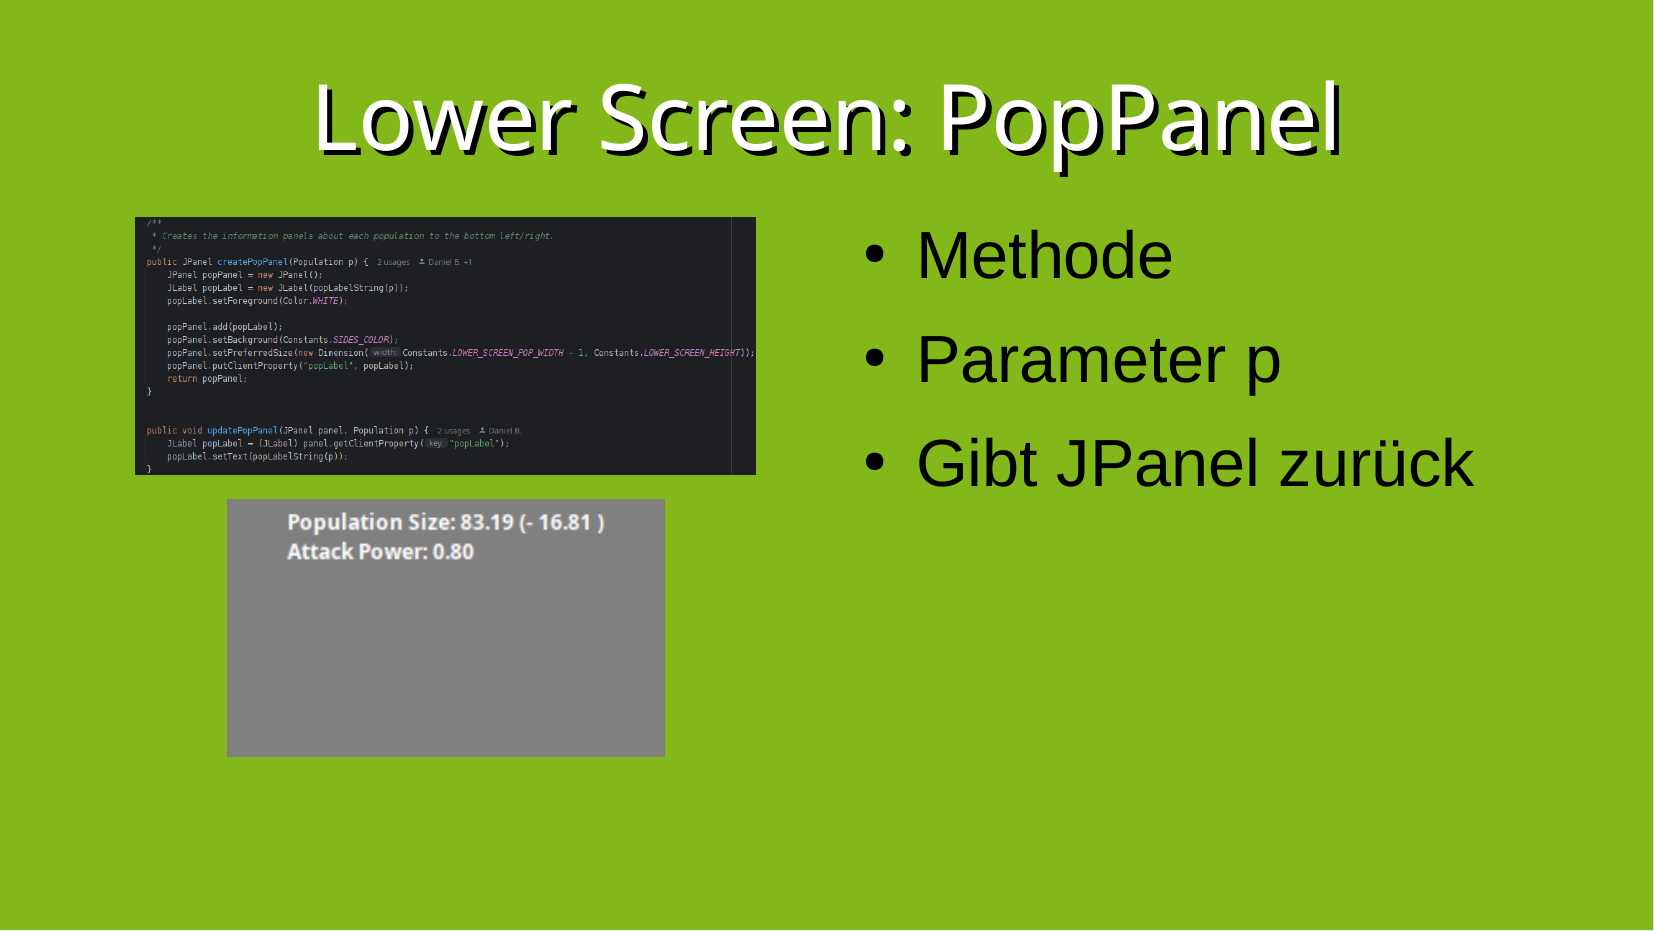

# Lower Screen: PopPanel
Methode
Parameter p
Gibt JPanel zurück